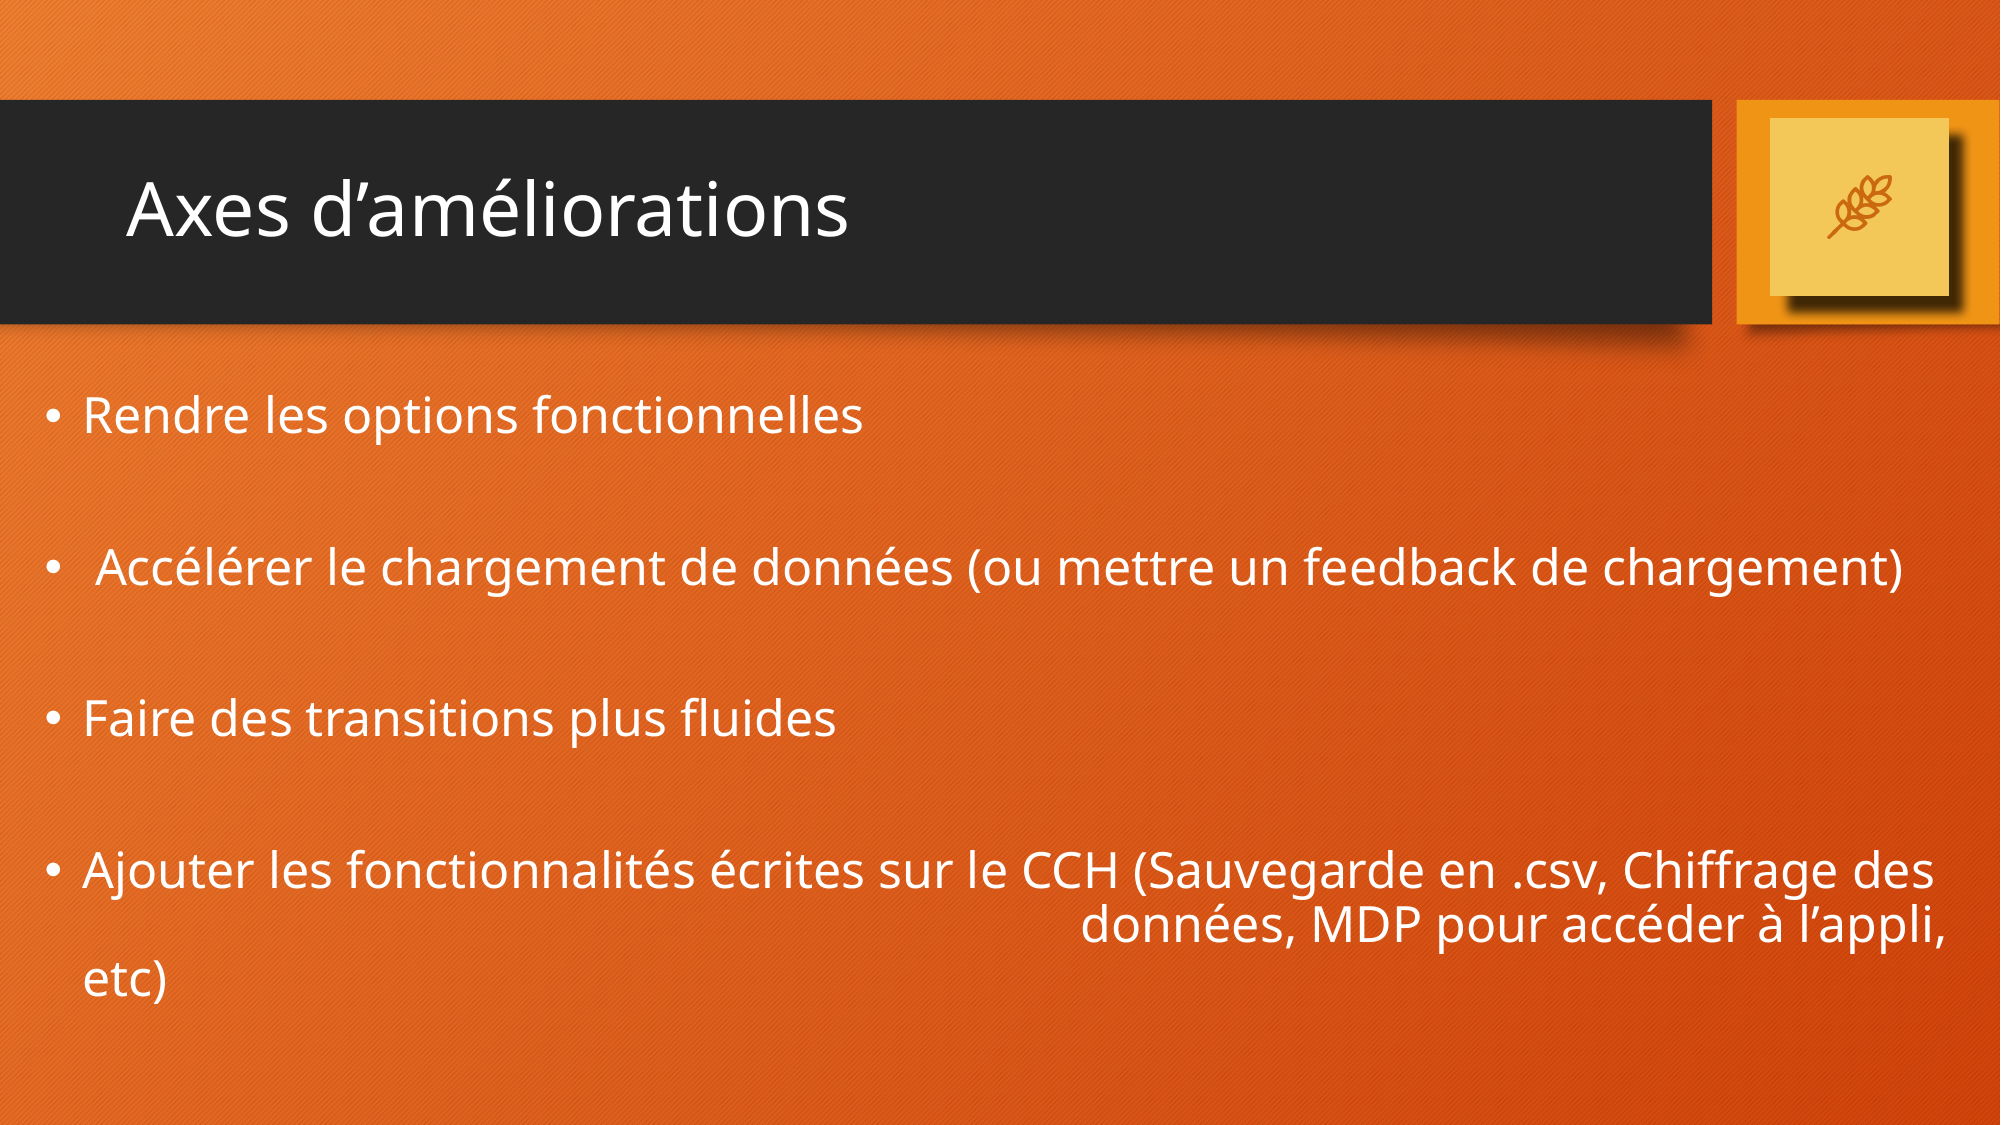

# Axes d’améliorations
Rendre les options fonctionnelles
 Accélérer le chargement de données (ou mettre un feedback de chargement)
Faire des transitions plus fluides
Ajouter les fonctionnalités écrites sur le CCH (Sauvegarde en .csv, Chiffrage des 													 données, MDP pour accéder à l’appli, etc)